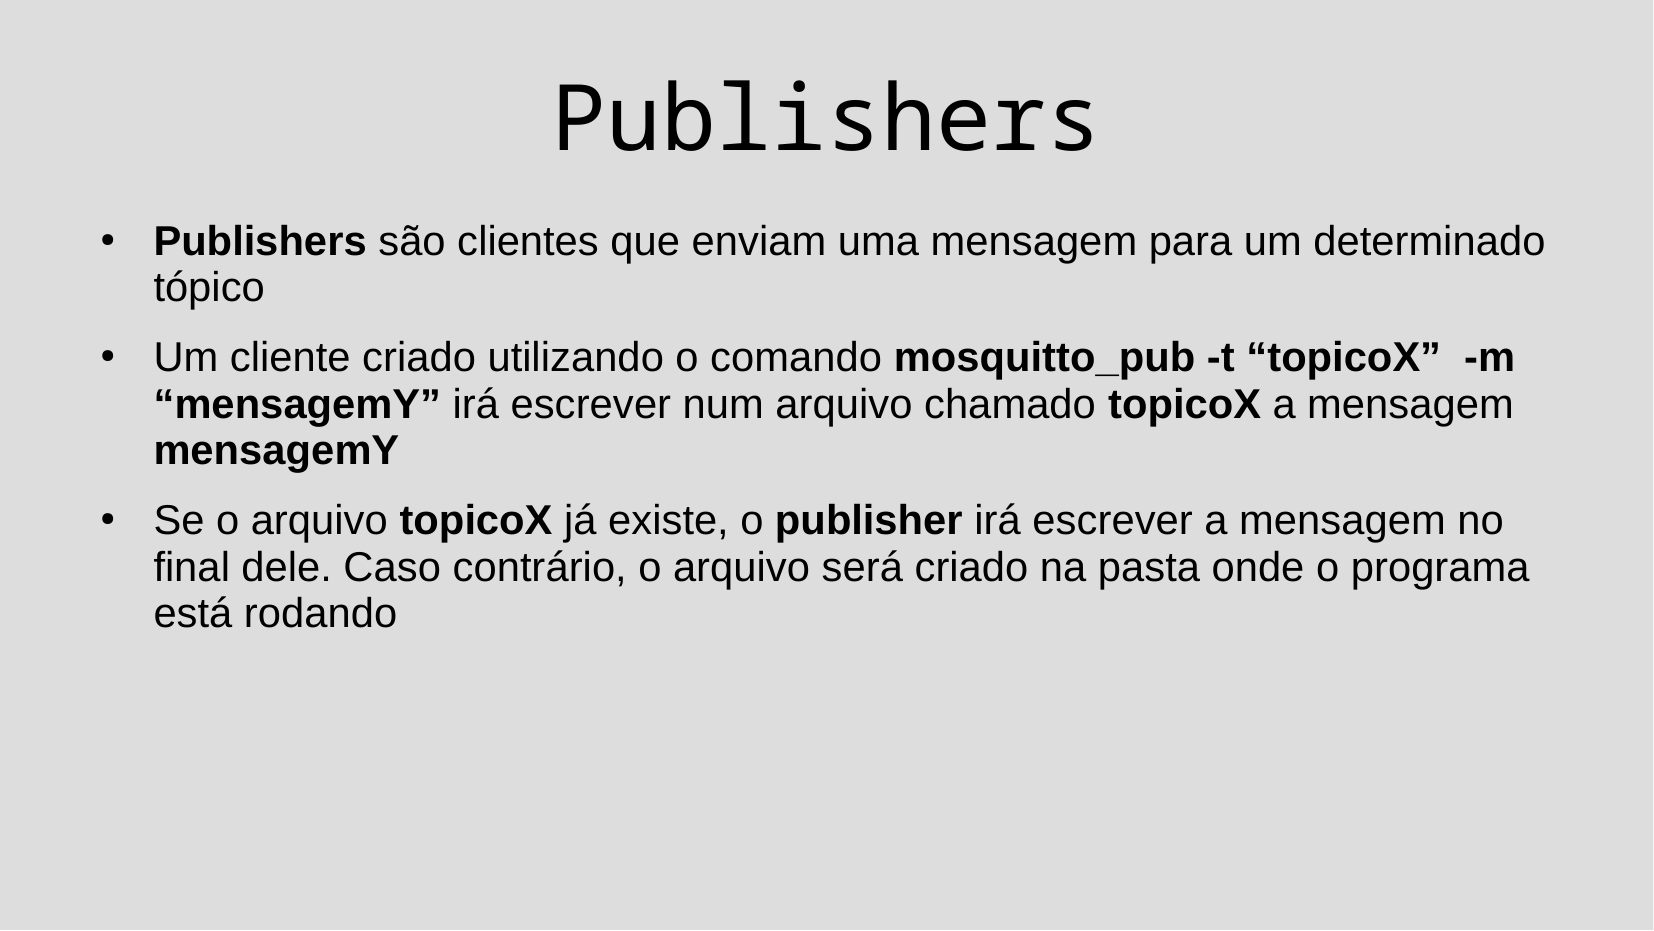

# Publishers
Publishers são clientes que enviam uma mensagem para um determinado tópico
Um cliente criado utilizando o comando mosquitto_pub -t “topicoX” -m “mensagemY” irá escrever num arquivo chamado topicoX a mensagem mensagemY
Se o arquivo topicoX já existe, o publisher irá escrever a mensagem no final dele. Caso contrário, o arquivo será criado na pasta onde o programa está rodando